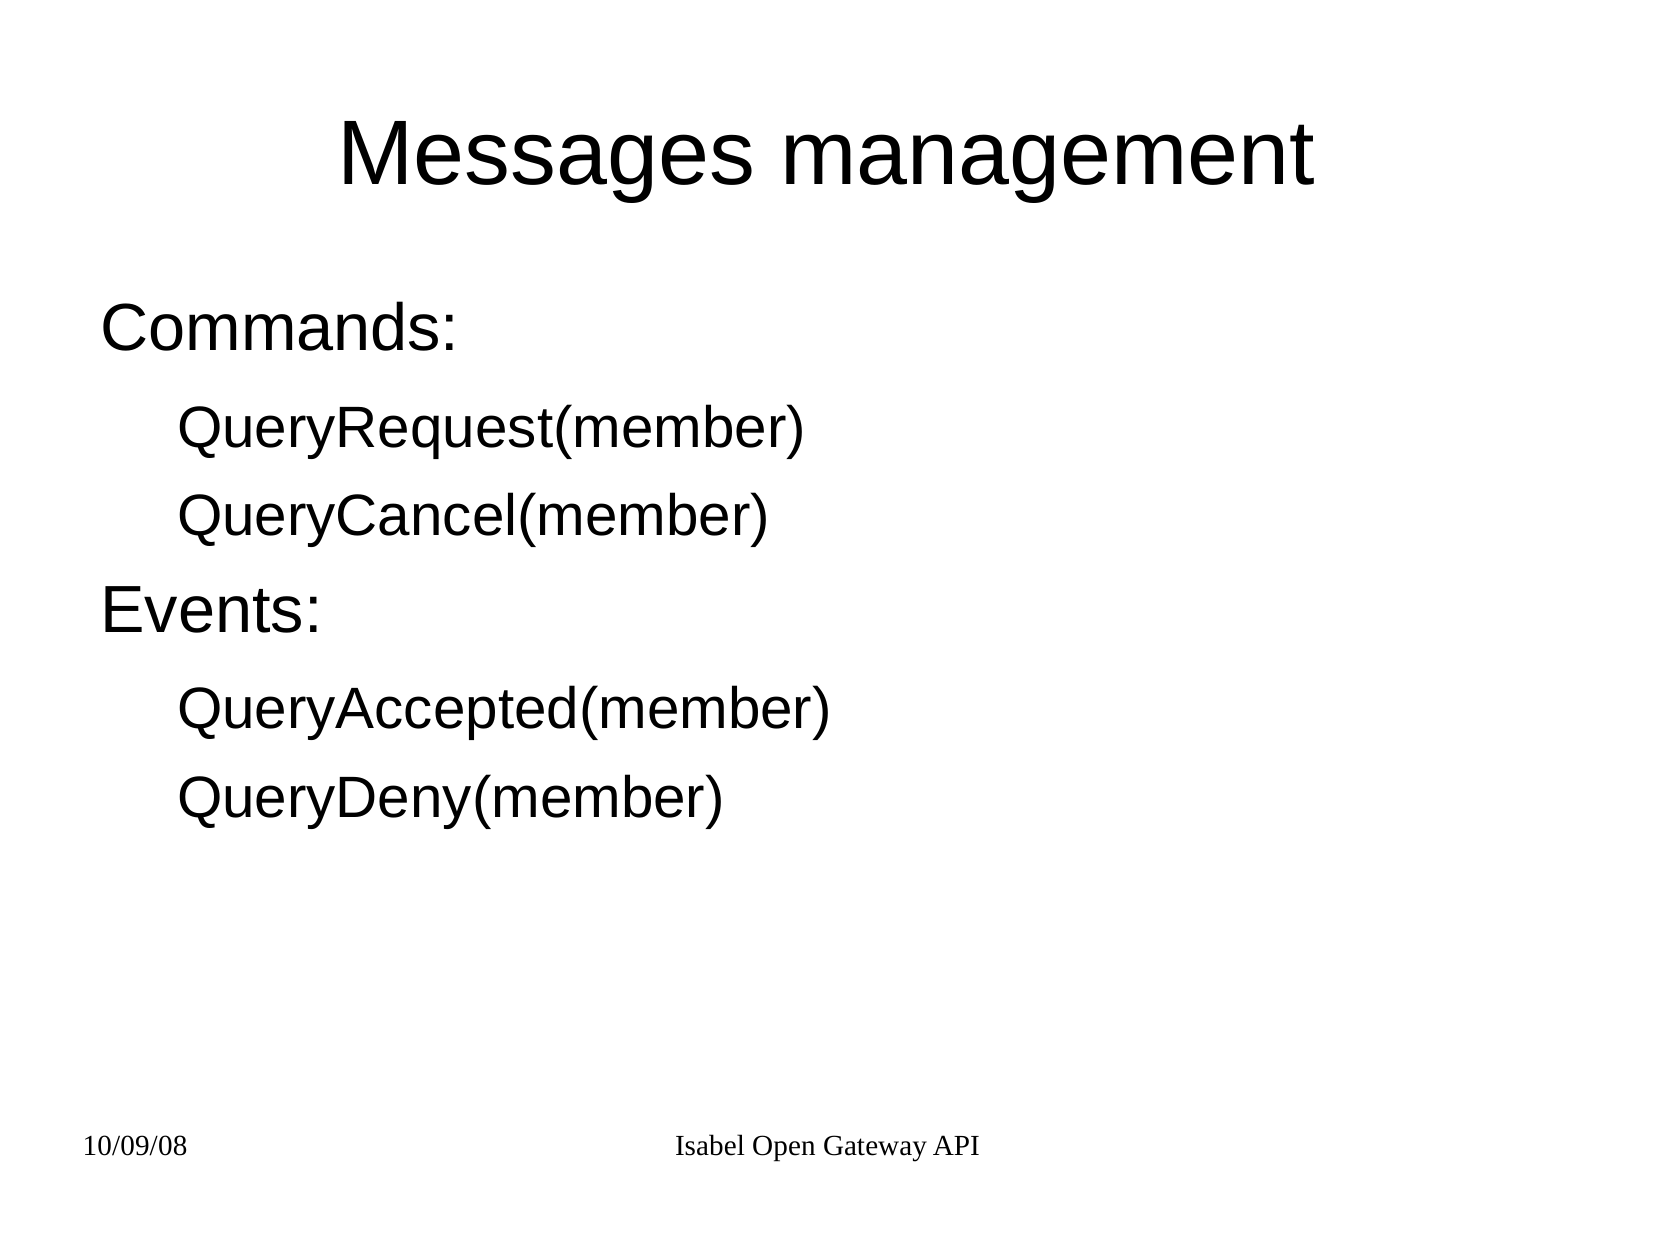

# Messages management
Commands:
QueryRequest(member)
QueryCancel(member)
Events:
QueryAccepted(member)
QueryDeny(member)
10/09/08
Isabel Open Gateway API